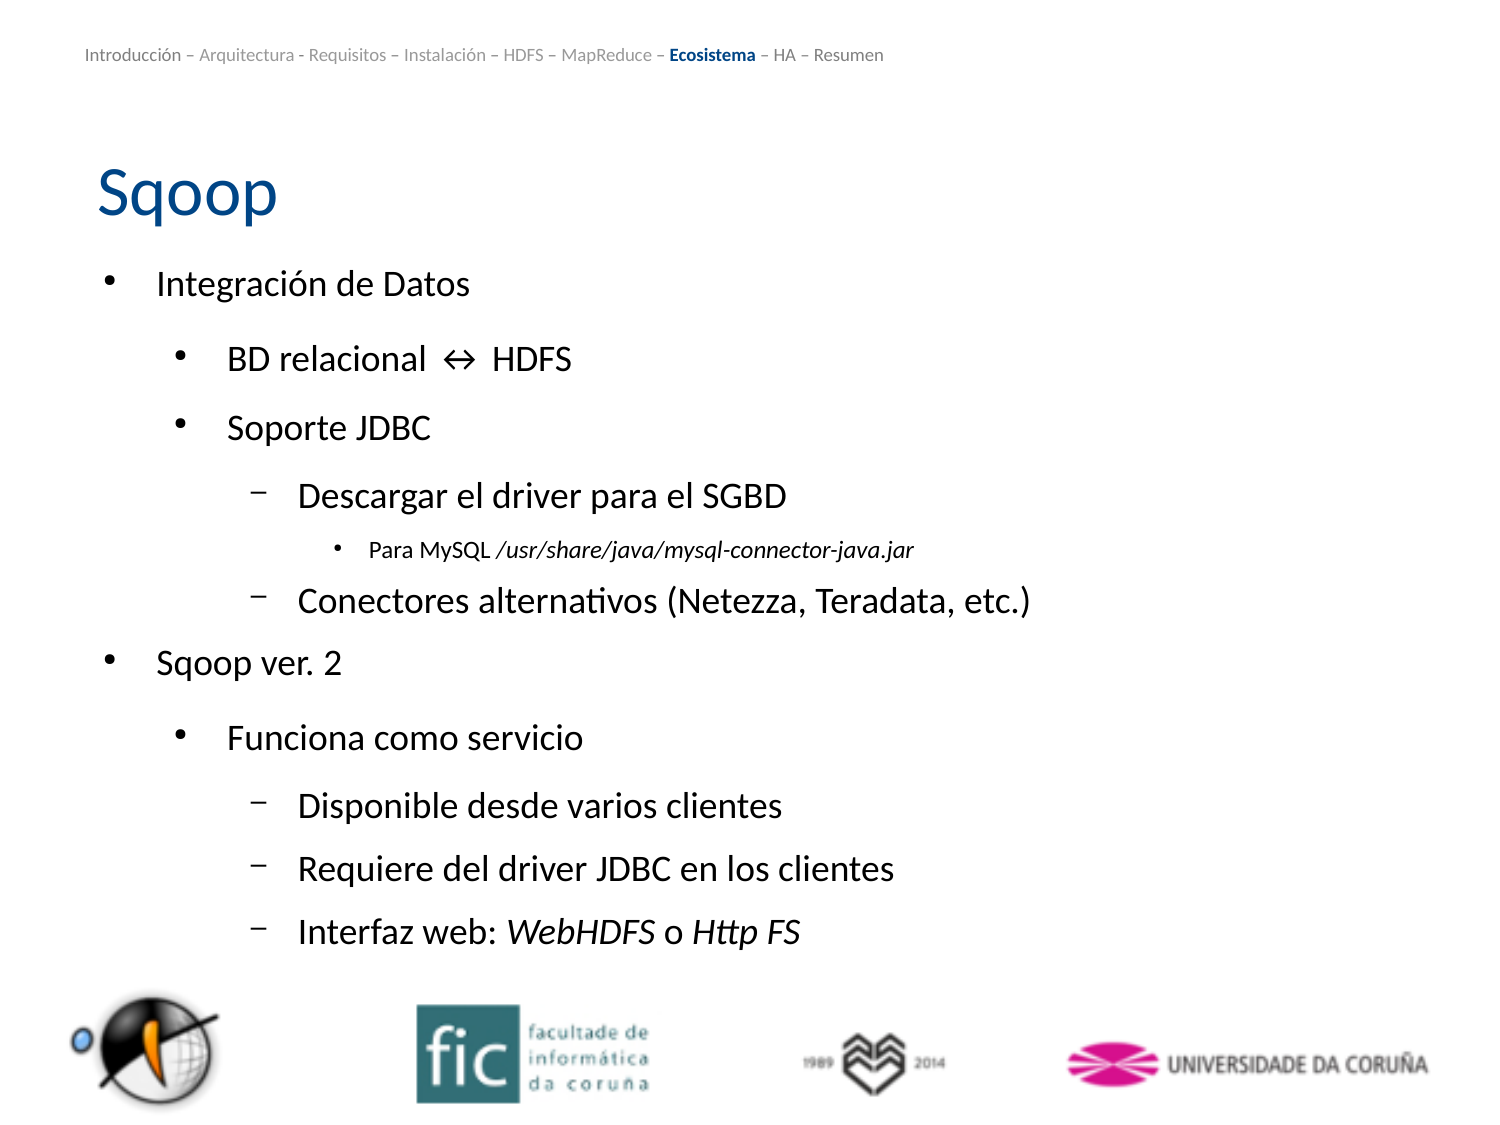

Introducción – Arquitectura - Requisitos – Instalación – HDFS – MapReduce – Ecosistema – HA – Resumen
# Sqoop
Integración de Datos
BD relacional ↔ HDFS
Soporte JDBC
Descargar el driver para el SGBD
Para MySQL /usr/share/java/mysql-connector-java.jar
Conectores alternativos (Netezza, Teradata, etc.)
Sqoop ver. 2
Funciona como servicio
Disponible desde varios clientes
Requiere del driver JDBC en los clientes
Interfaz web: WebHDFS o Http FS